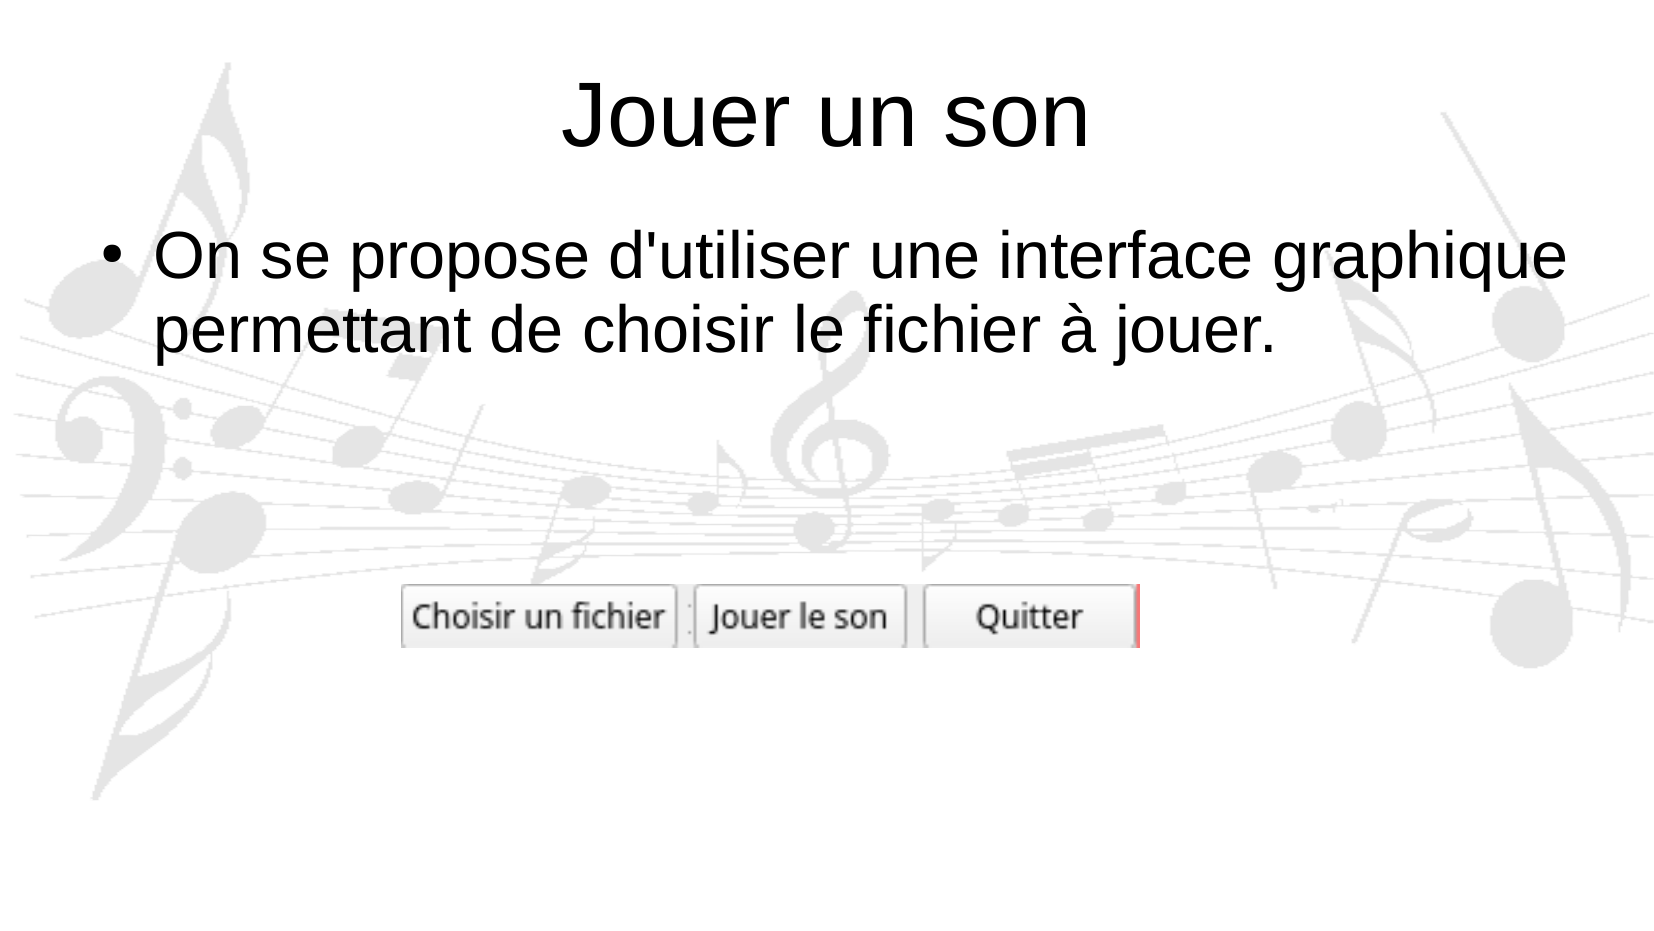

# Jouer un son
On se propose d'utiliser une interface graphique permettant de choisir le fichier à jouer.